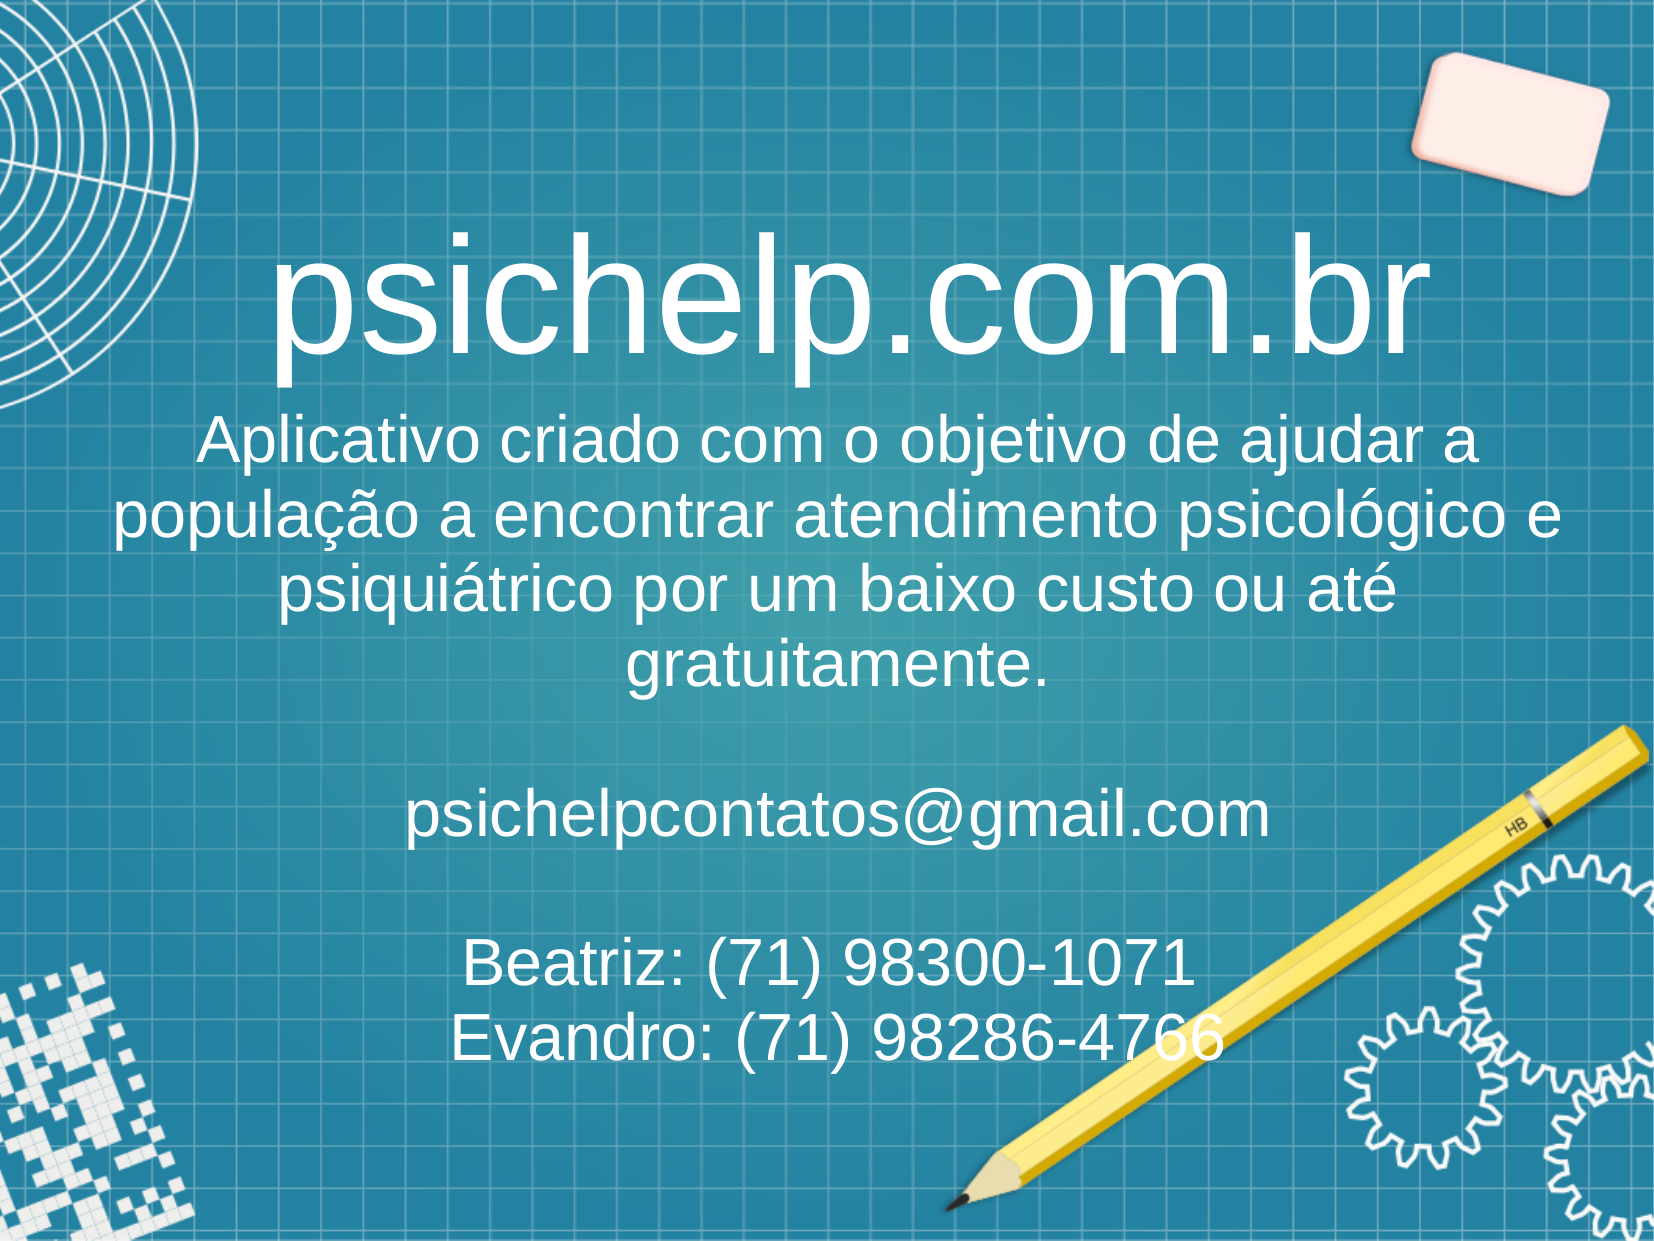

# psichelp.com.br
Aplicativo criado com o objetivo de ajudar a população a encontrar atendimento psicológico e psiquiátrico por um baixo custo ou até gratuitamente.
psichelpcontatos@gmail.com
Beatriz: (71) 98300-1071
Evandro: (71) 98286-4766